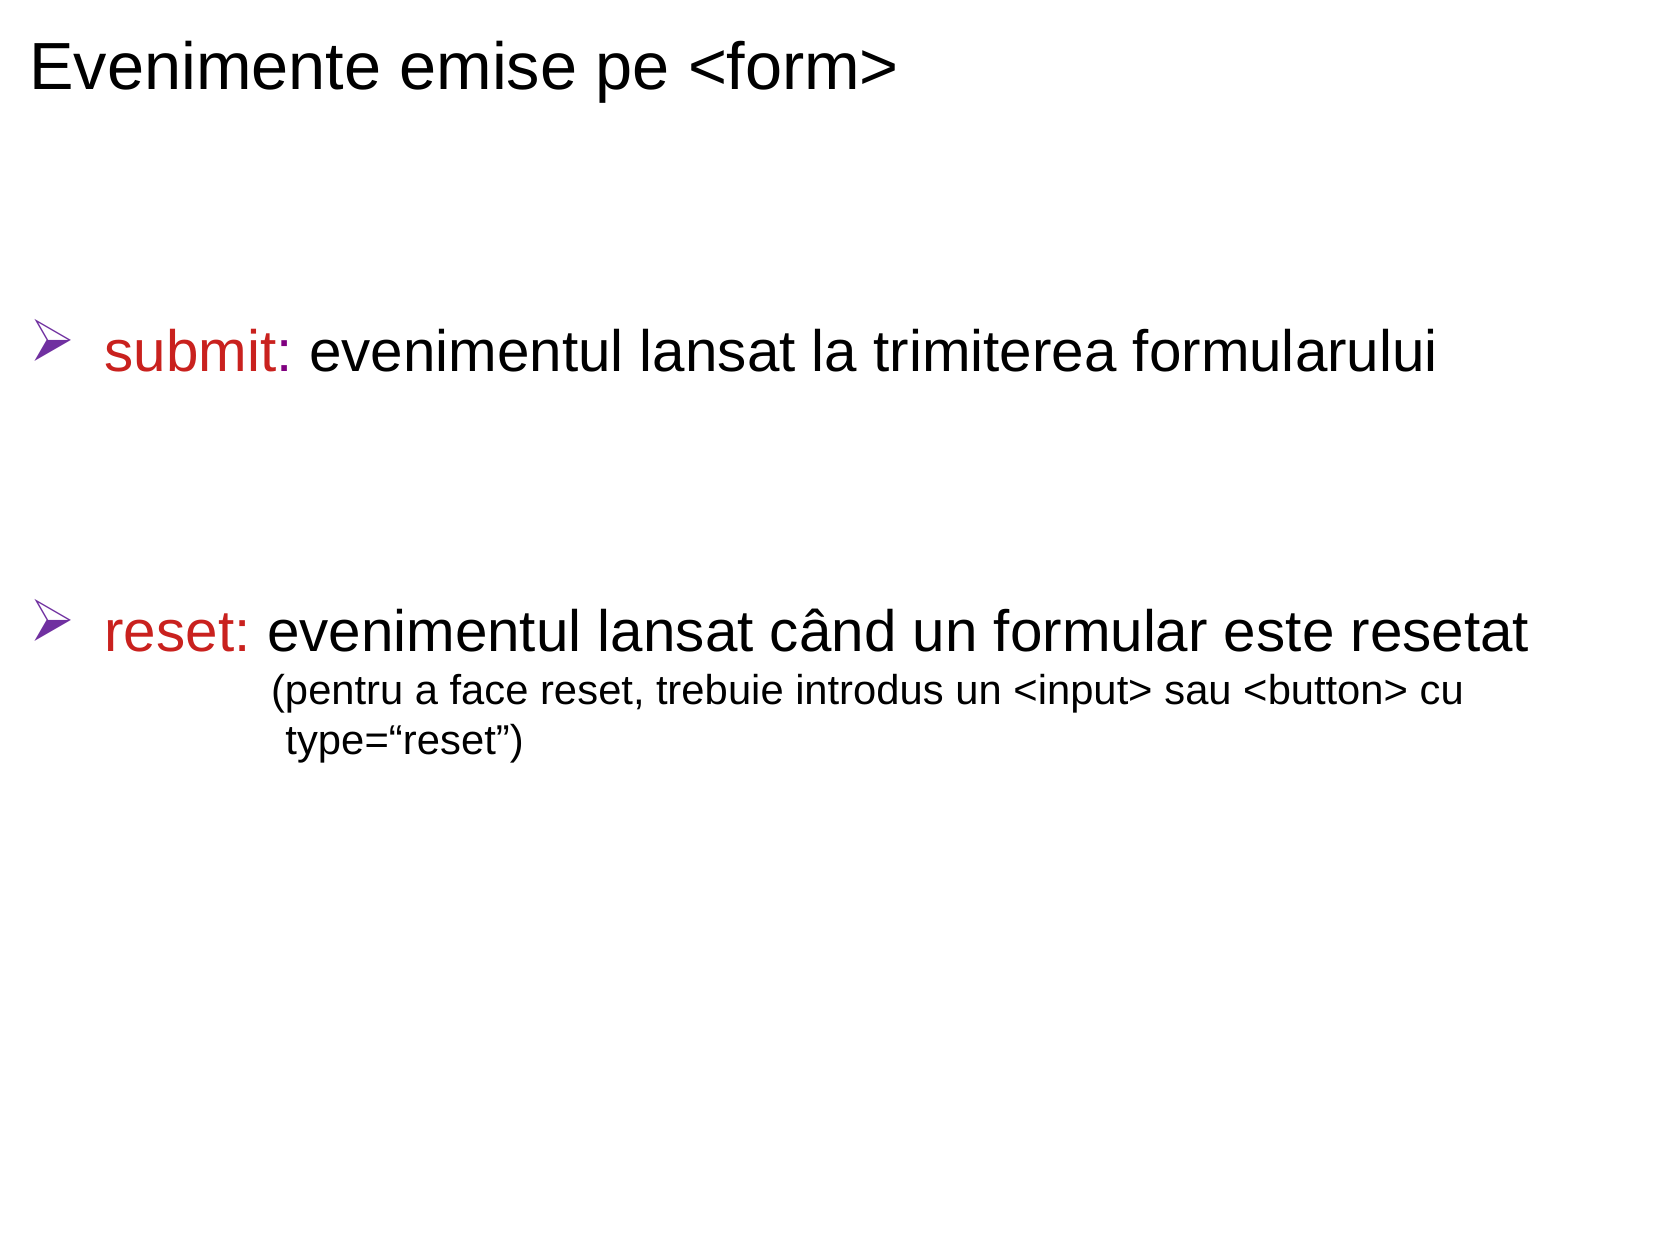

Evenimente emise pe <form>
submit: evenimentul lansat la trimiterea formularului
reset: evenimentul lansat când un formular este resetat
 (pentru a face reset, trebuie introdus un <input> sau <button> cu 					 type=“reset”)